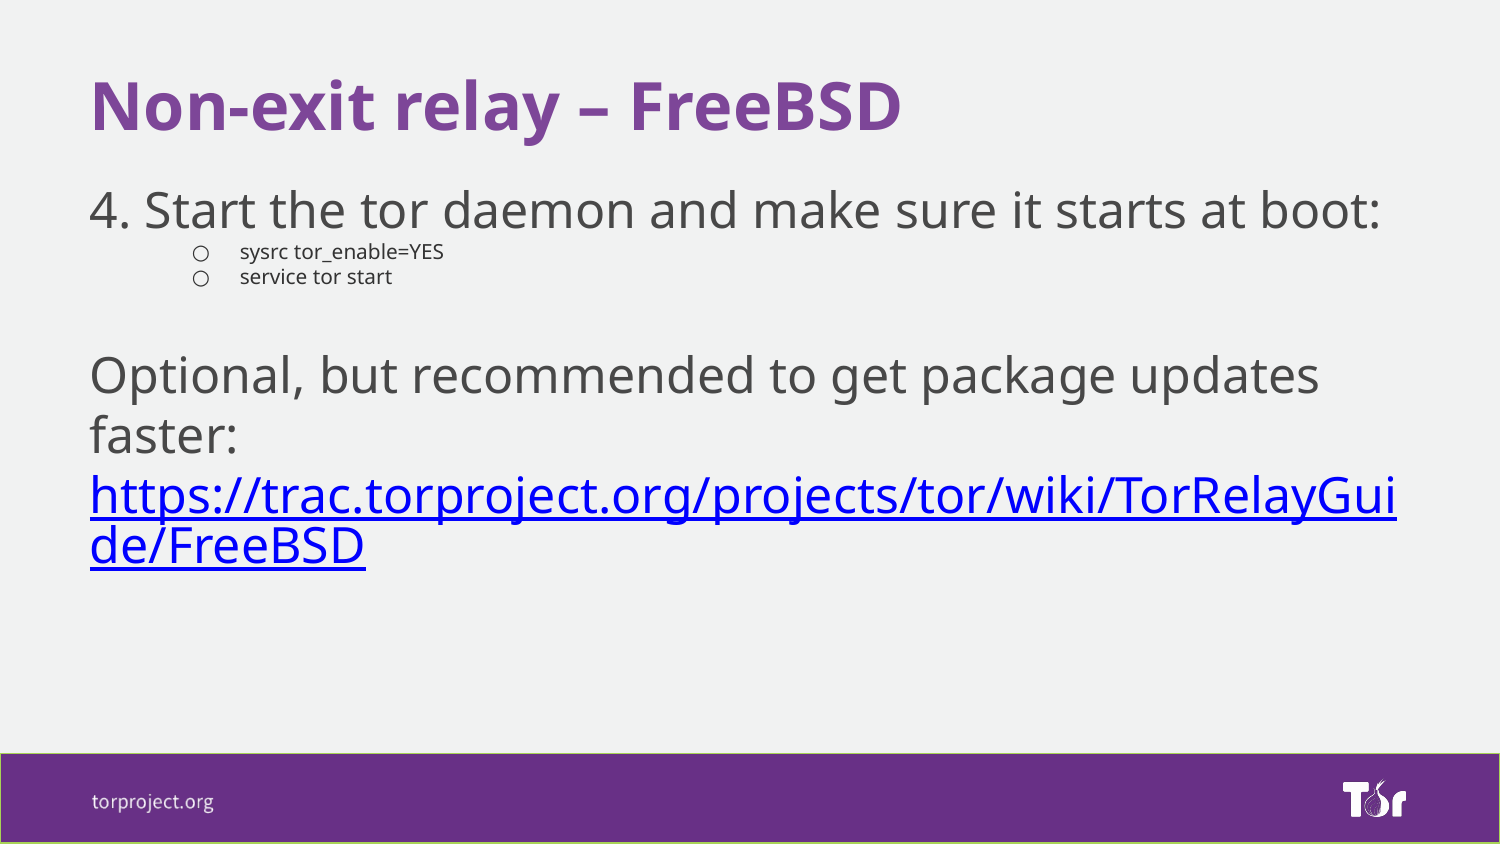

Non-exit relay – FreeBSD
4. Start the tor daemon and make sure it starts at boot:
sysrc tor_enable=YES
service tor start
Optional, but recommended to get package updates faster: https://trac.torproject.org/projects/tor/wiki/TorRelayGuide/FreeBSD